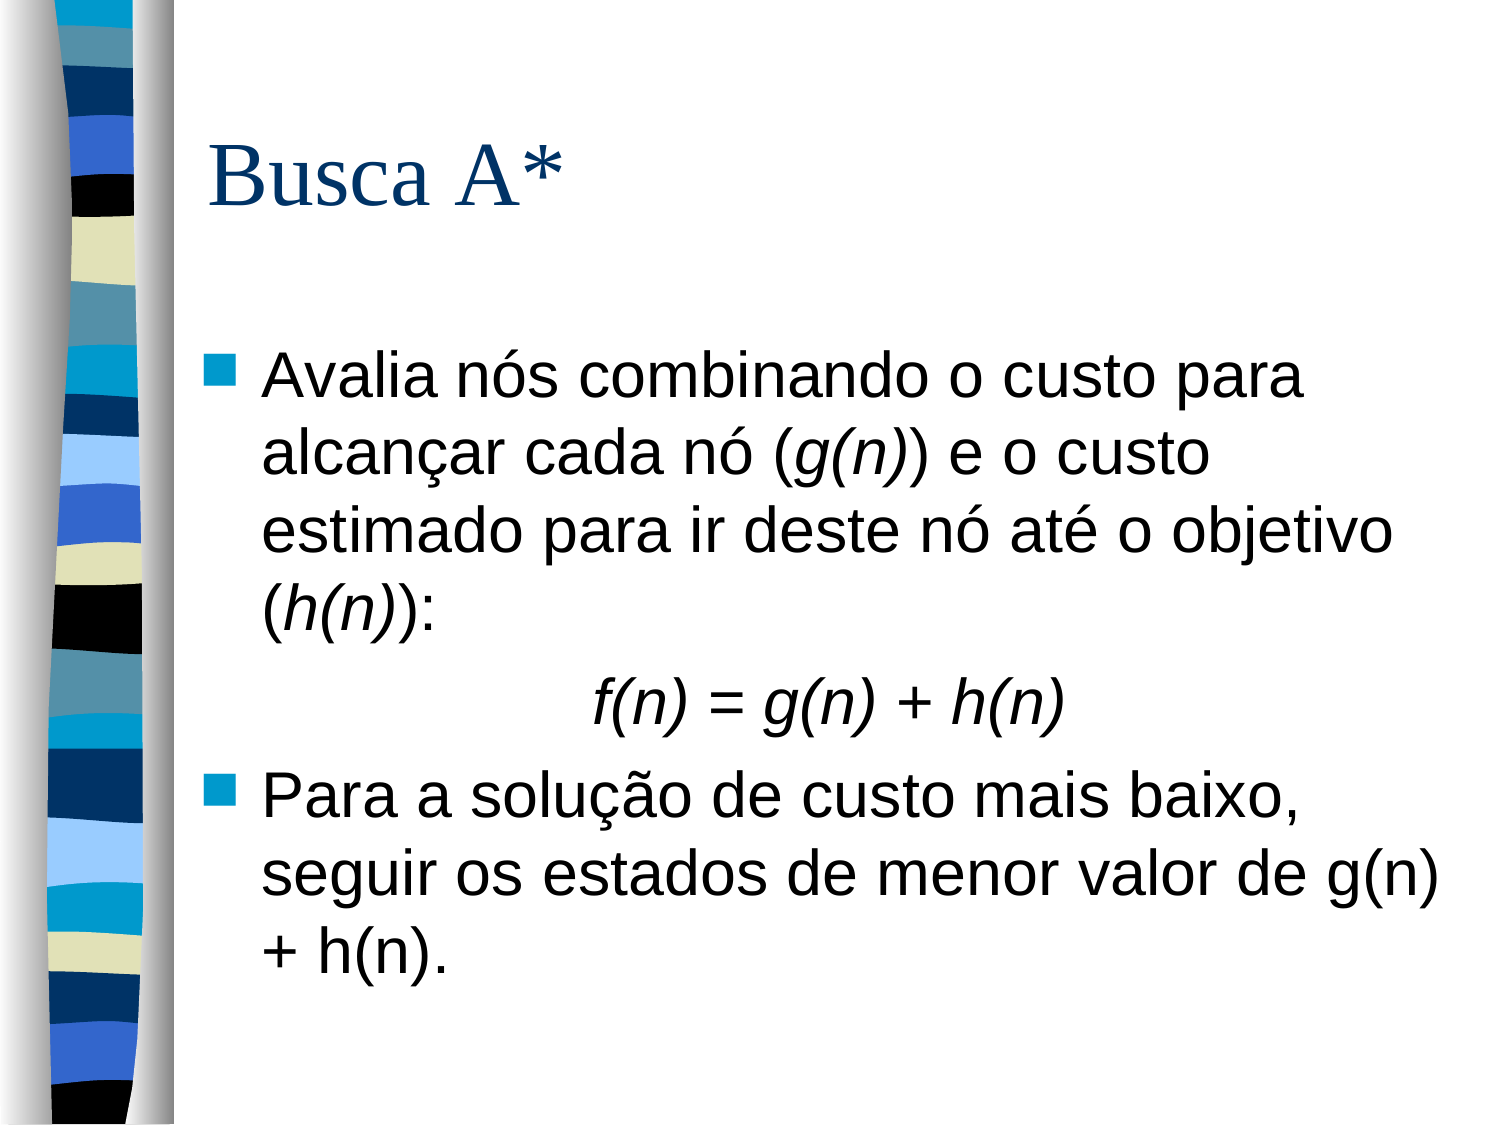

# Busca A*
Avalia nós combinando o custo para alcançar cada nó (g(n)) e o custo estimado para ir deste nó até o objetivo (h(n)):
f(n) = g(n) + h(n)
Para a solução de custo mais baixo, seguir os estados de menor valor de g(n) + h(n).